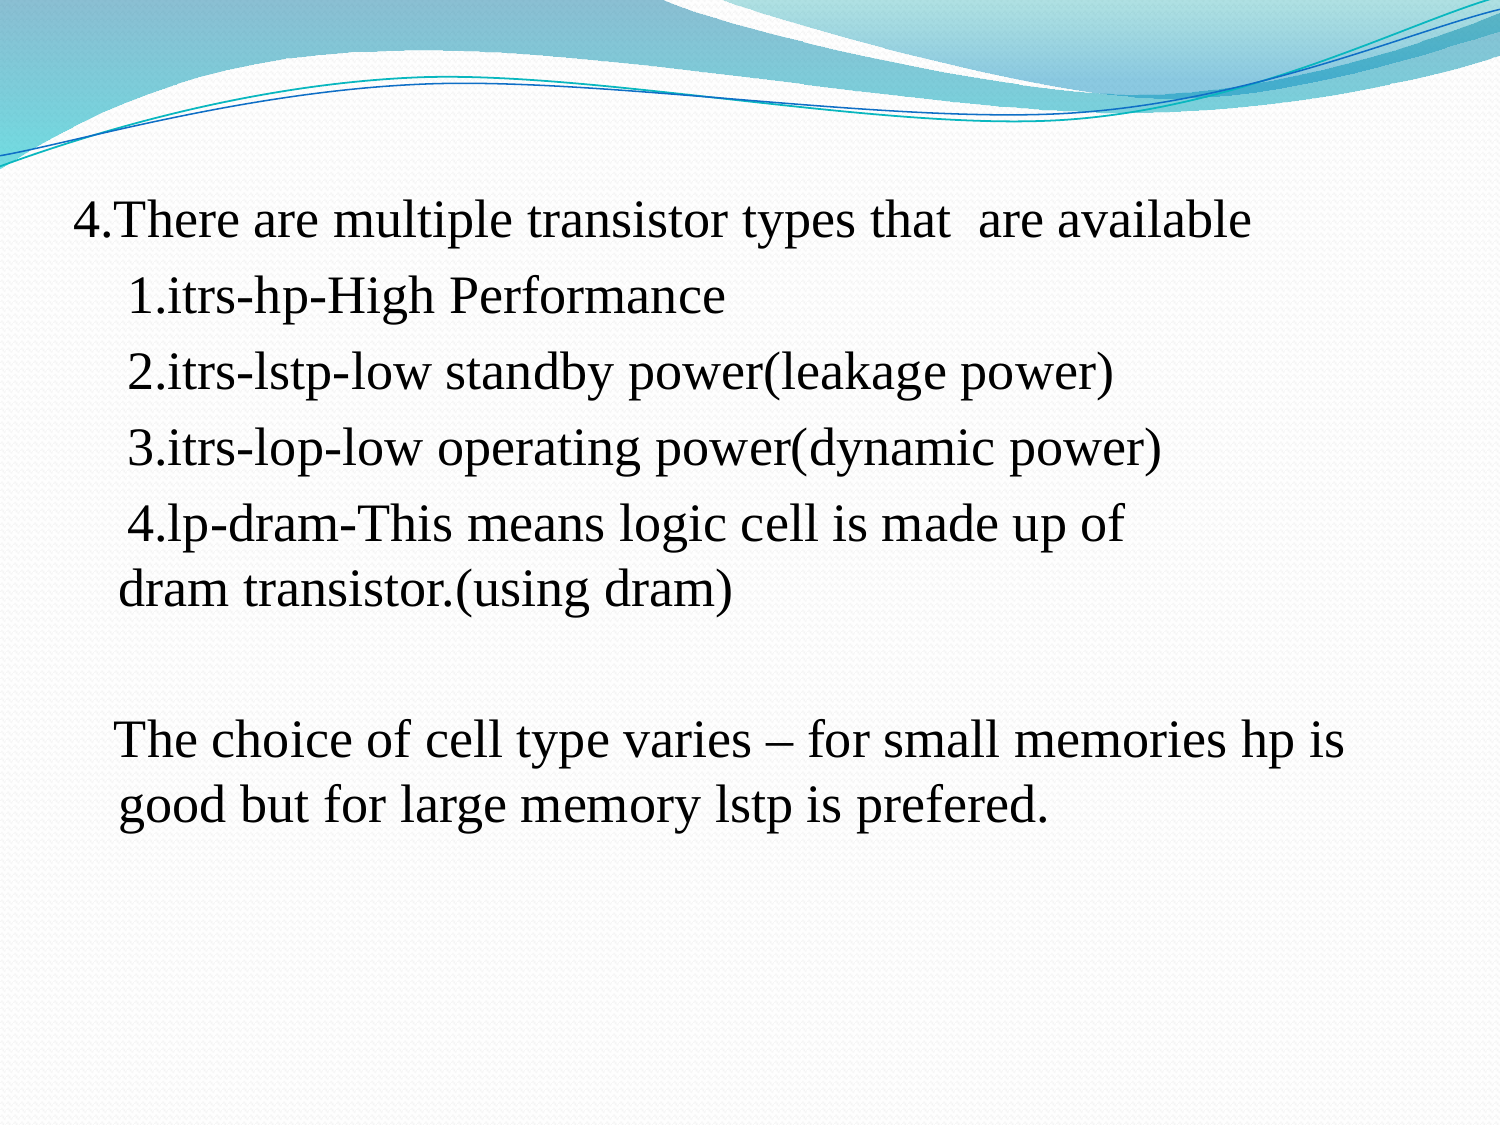

# 4.There are multiple transistor types that are available
 1.itrs-hp-High Performance
 2.itrs-lstp-low standby power(leakage power)
 3.itrs-lop-low operating power(dynamic power)
 4.lp-dram-This means logic cell is made up of dram transistor.(using dram)
 The choice of cell type varies – for small memories hp is good but for large memory lstp is prefered.